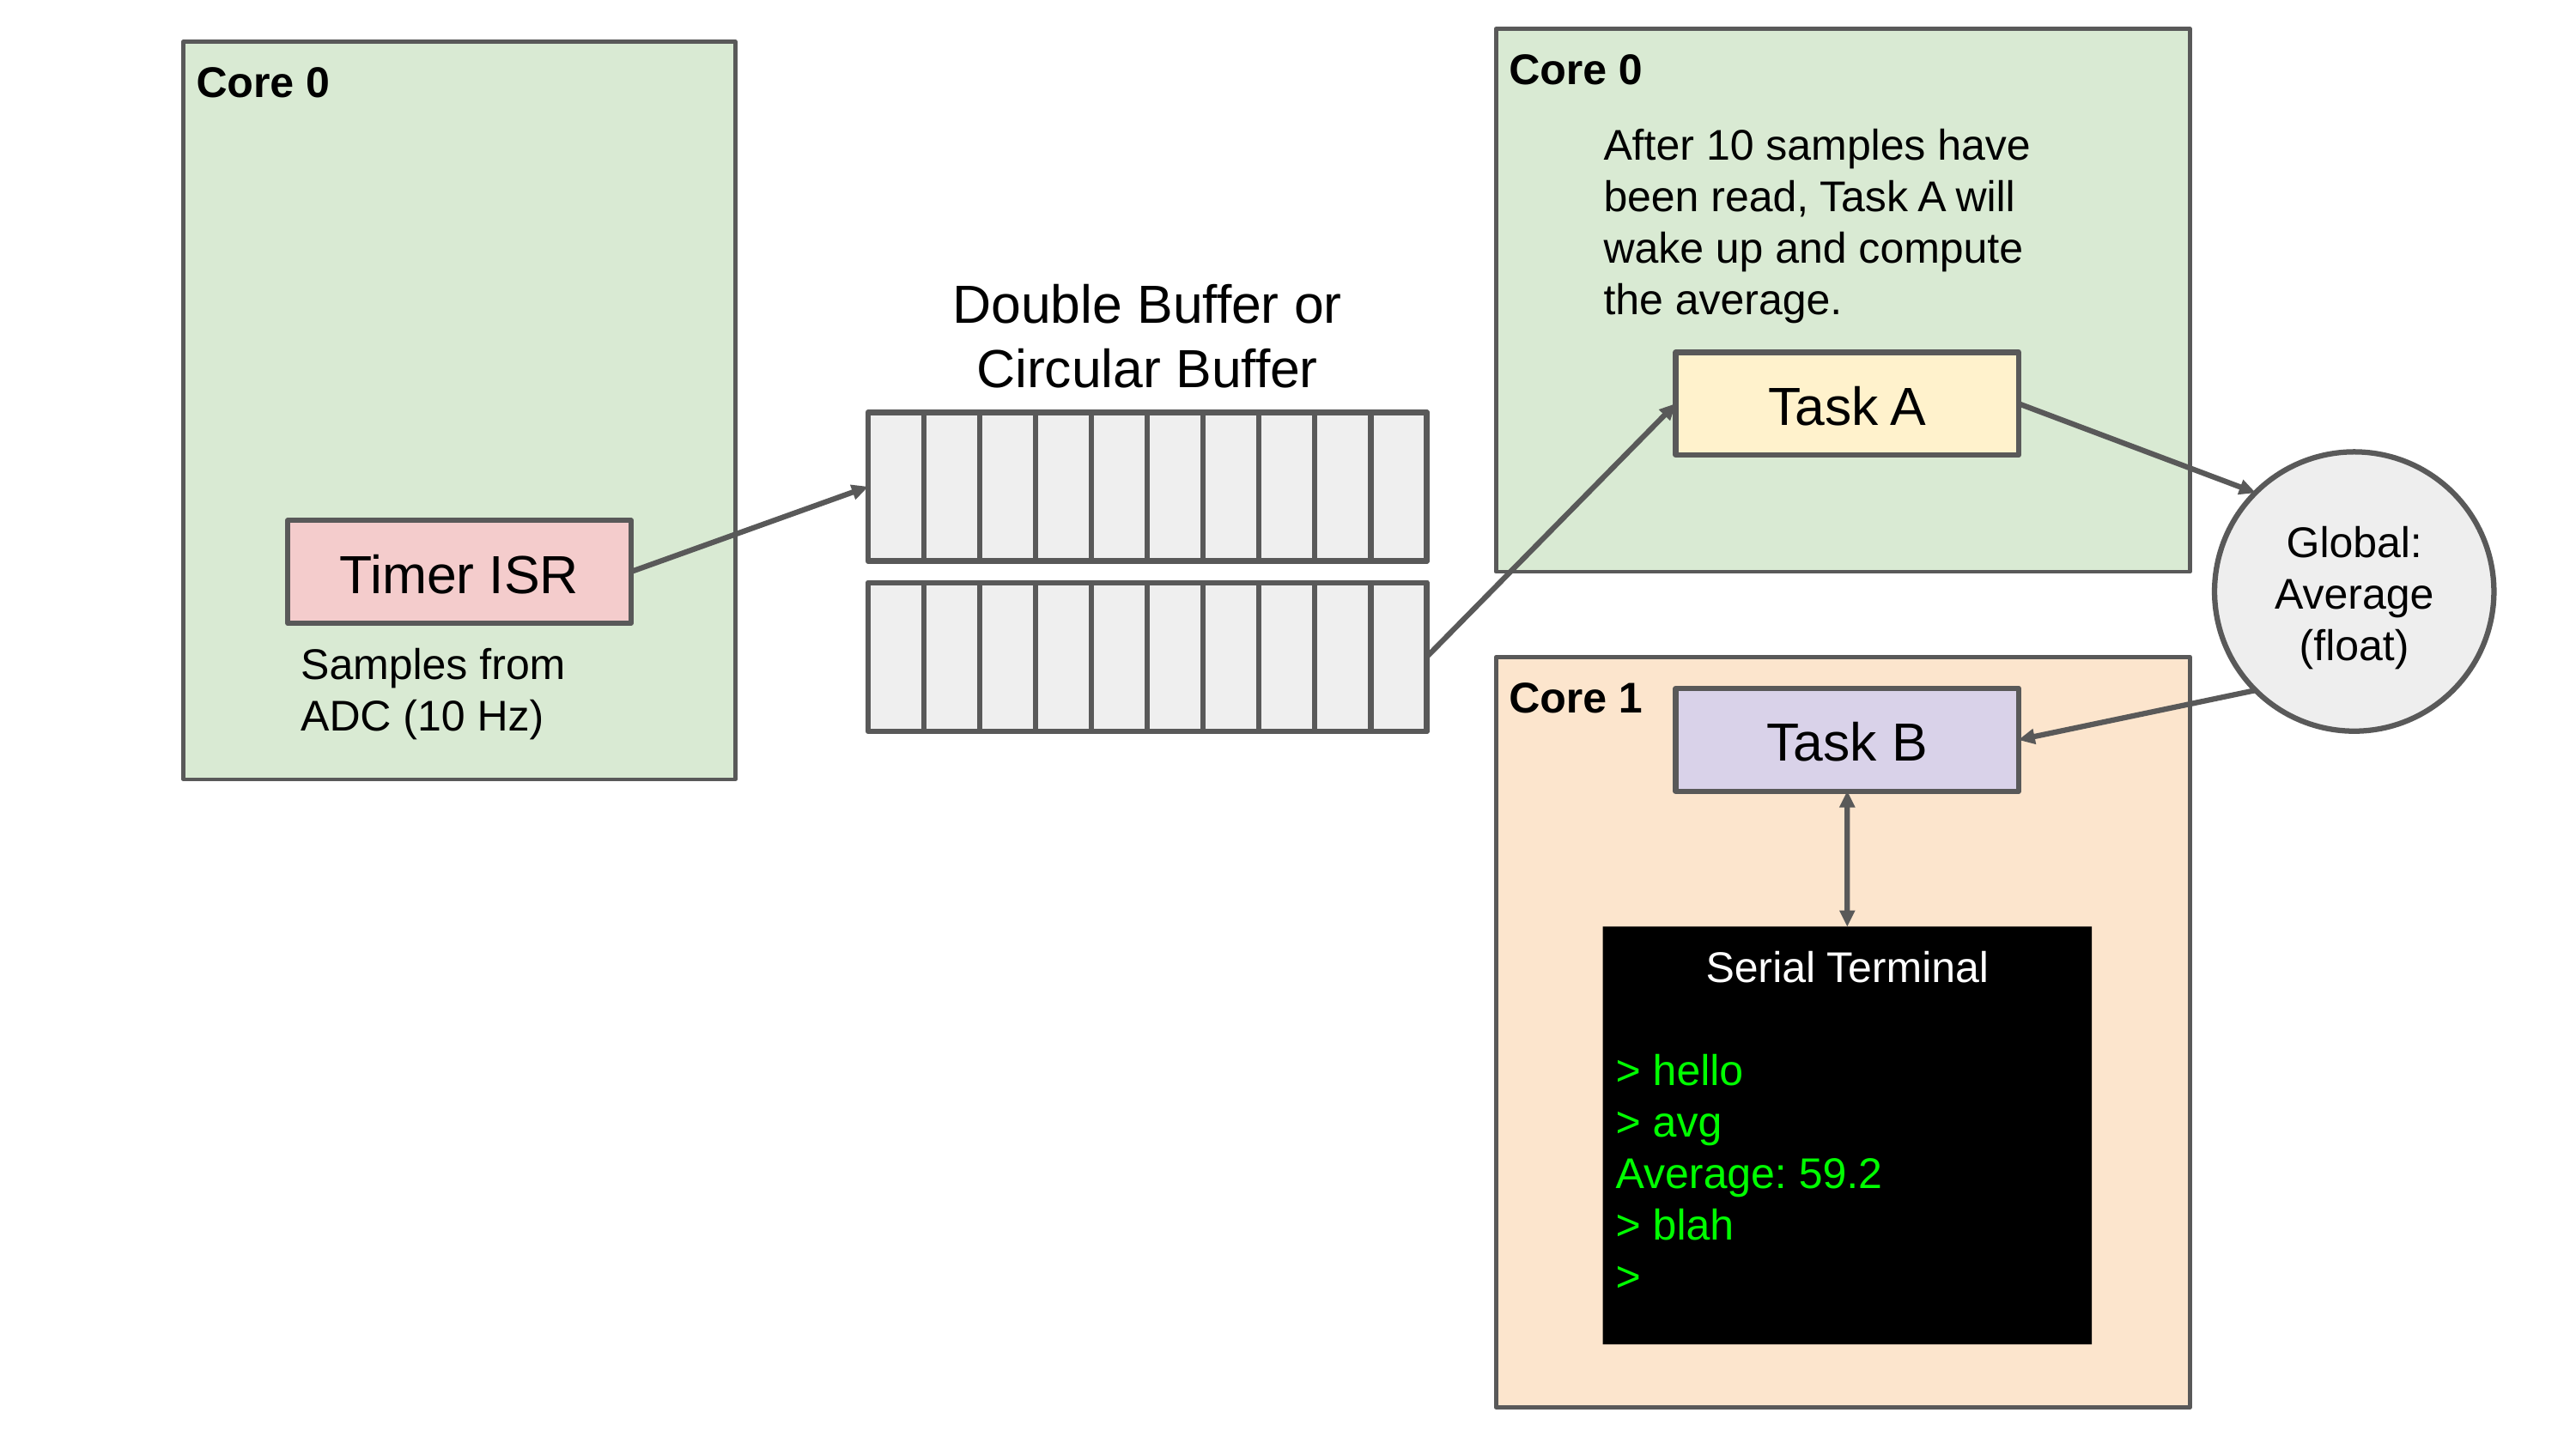

Core 0
Core 0
After 10 samples have been read, Task A will wake up and compute the average.
Double Buffer or Circular Buffer
Task A
Global:
Average (float)
Timer ISR
Samples from ADC (10 Hz)
Core 1
Task B
Serial Terminal
> hello
> avg
Average: 59.2
> blah
>